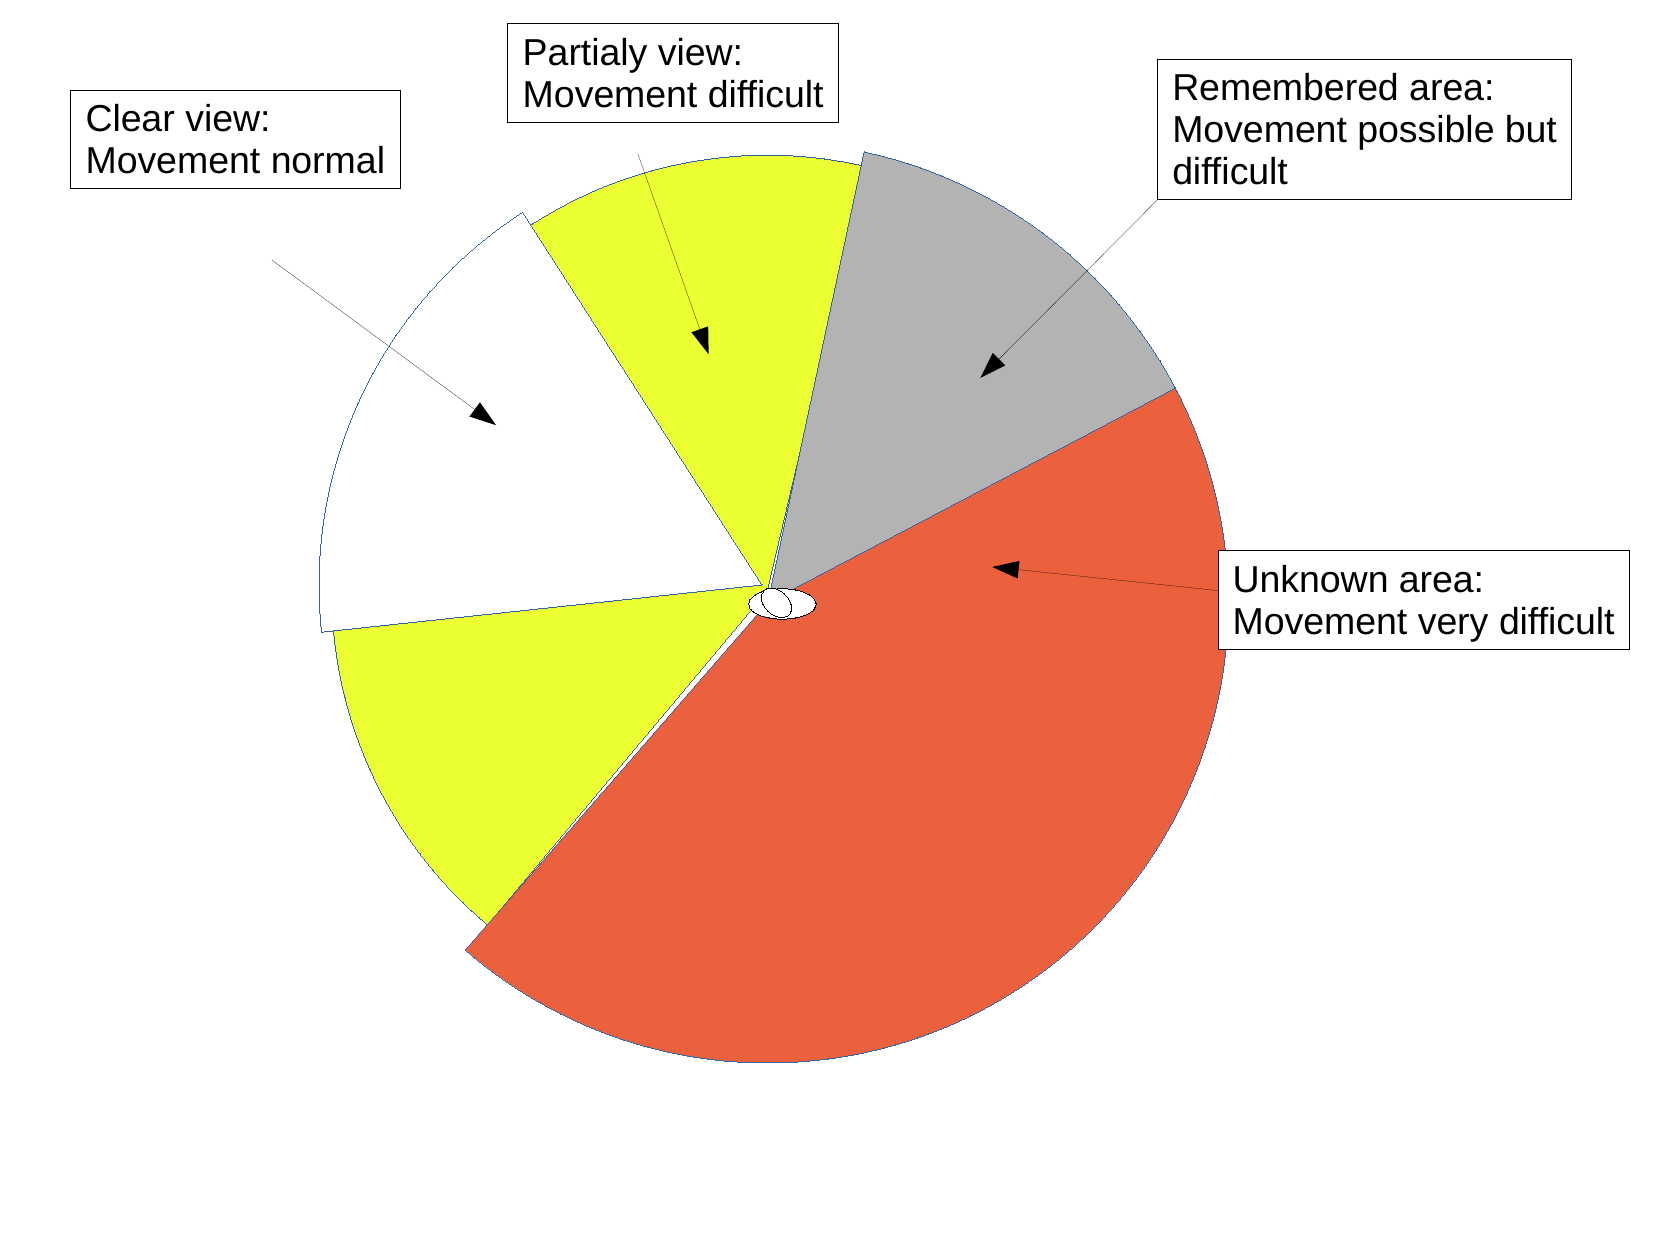

Partialy view:
Movement difficult
Remembered area:
Movement possible but
difficult
Clear view:
Movement normal
Unknown area:
Movement very difficult